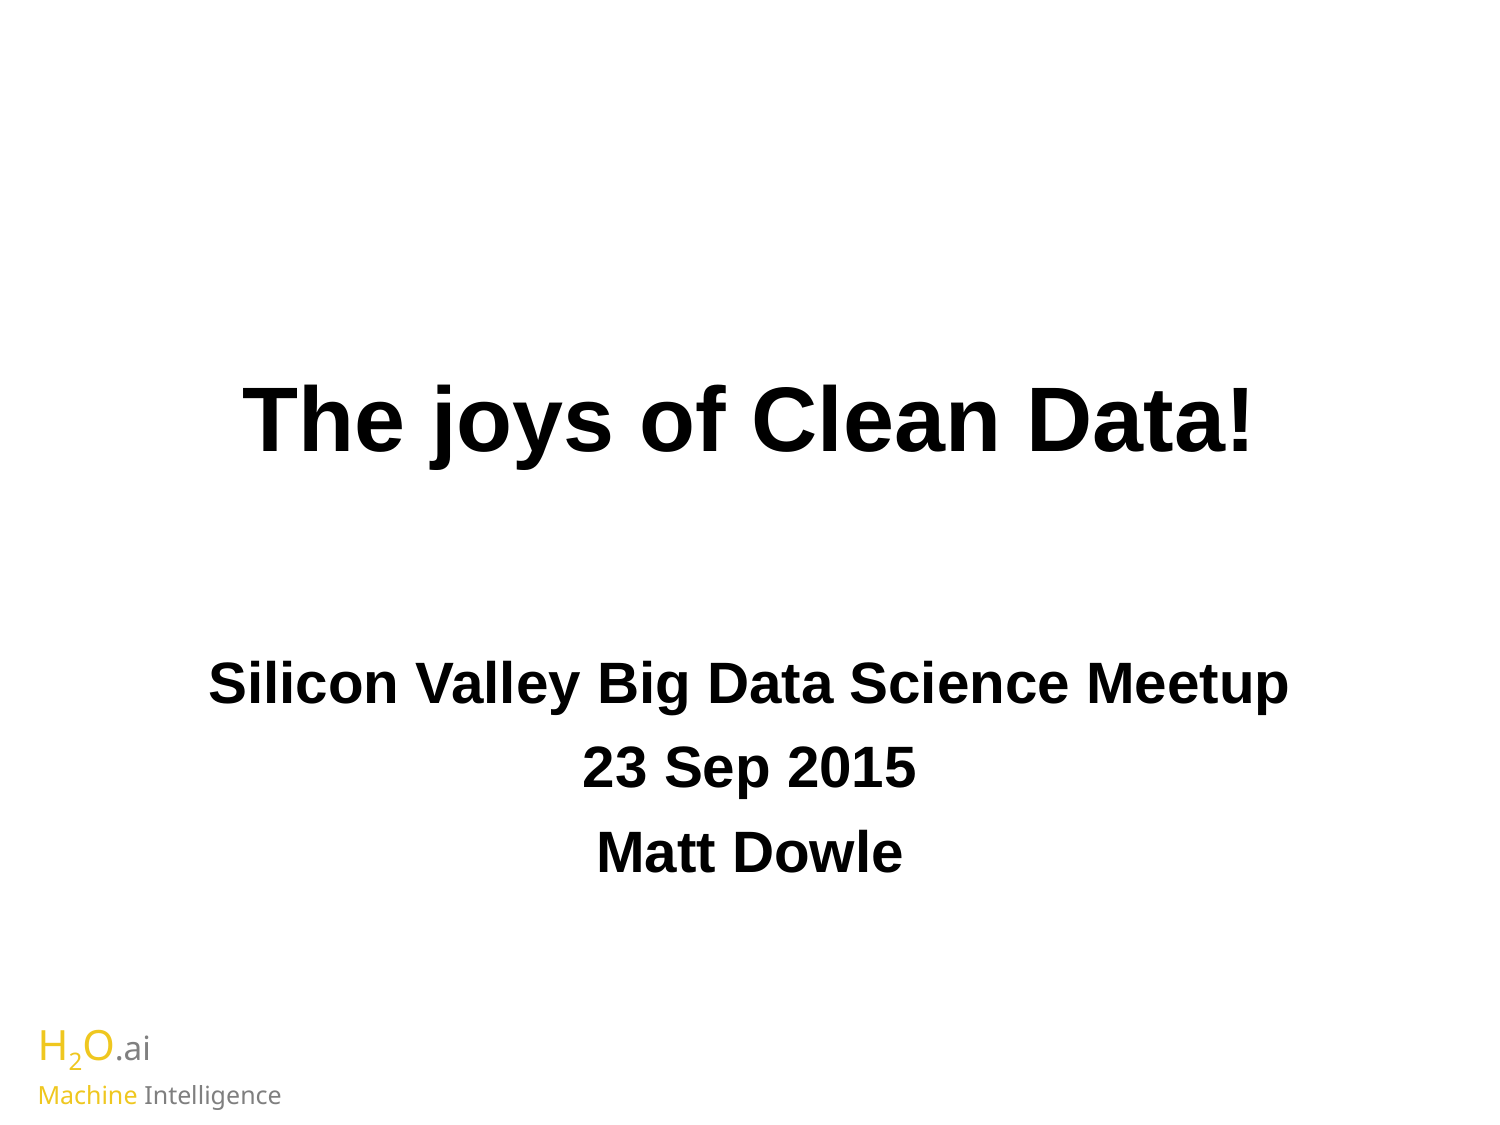

# The joys of Clean Data!
Silicon Valley Big Data Science Meetup
23 Sep 2015
Matt Dowle